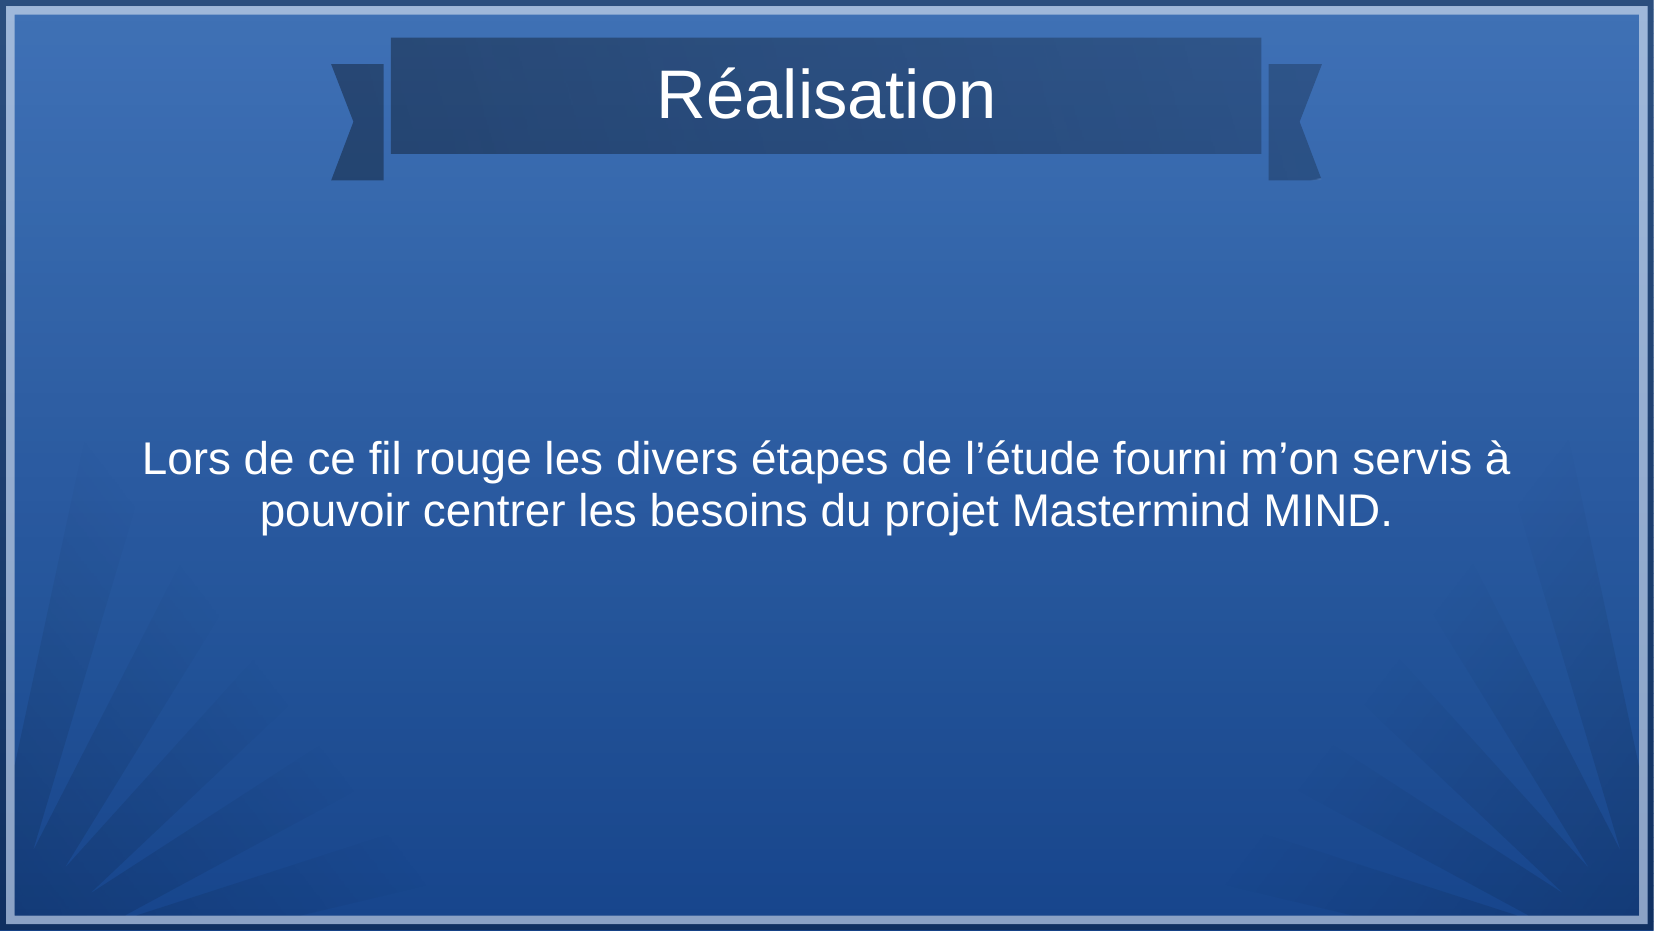

# Réalisation
Lors de ce fil rouge les divers étapes de l’étude fourni m’on servis à pouvoir centrer les besoins du projet Mastermind MIND.